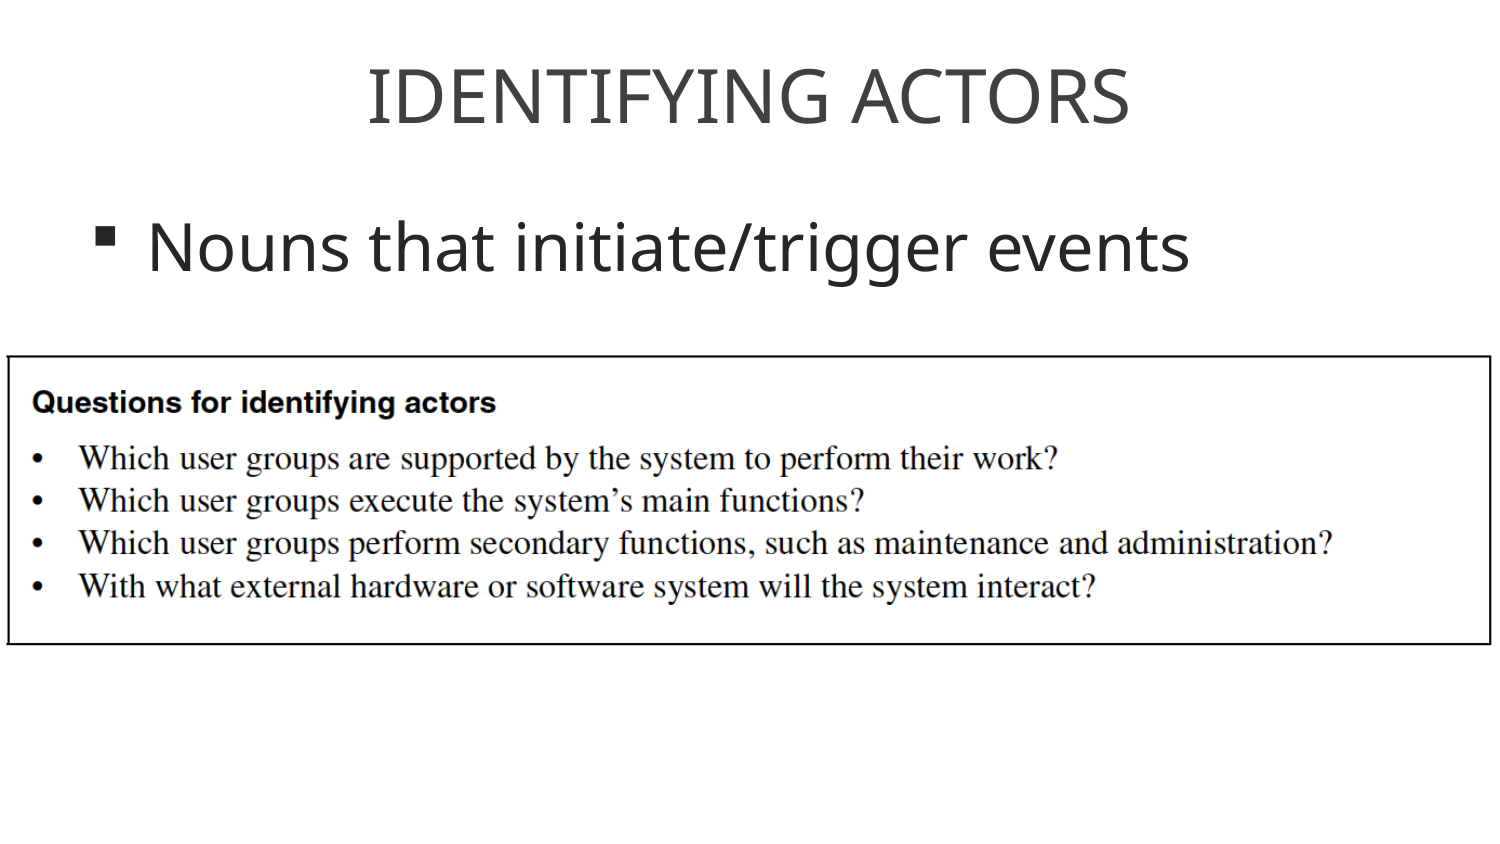

# Identifying actors
Nouns that initiate/trigger events